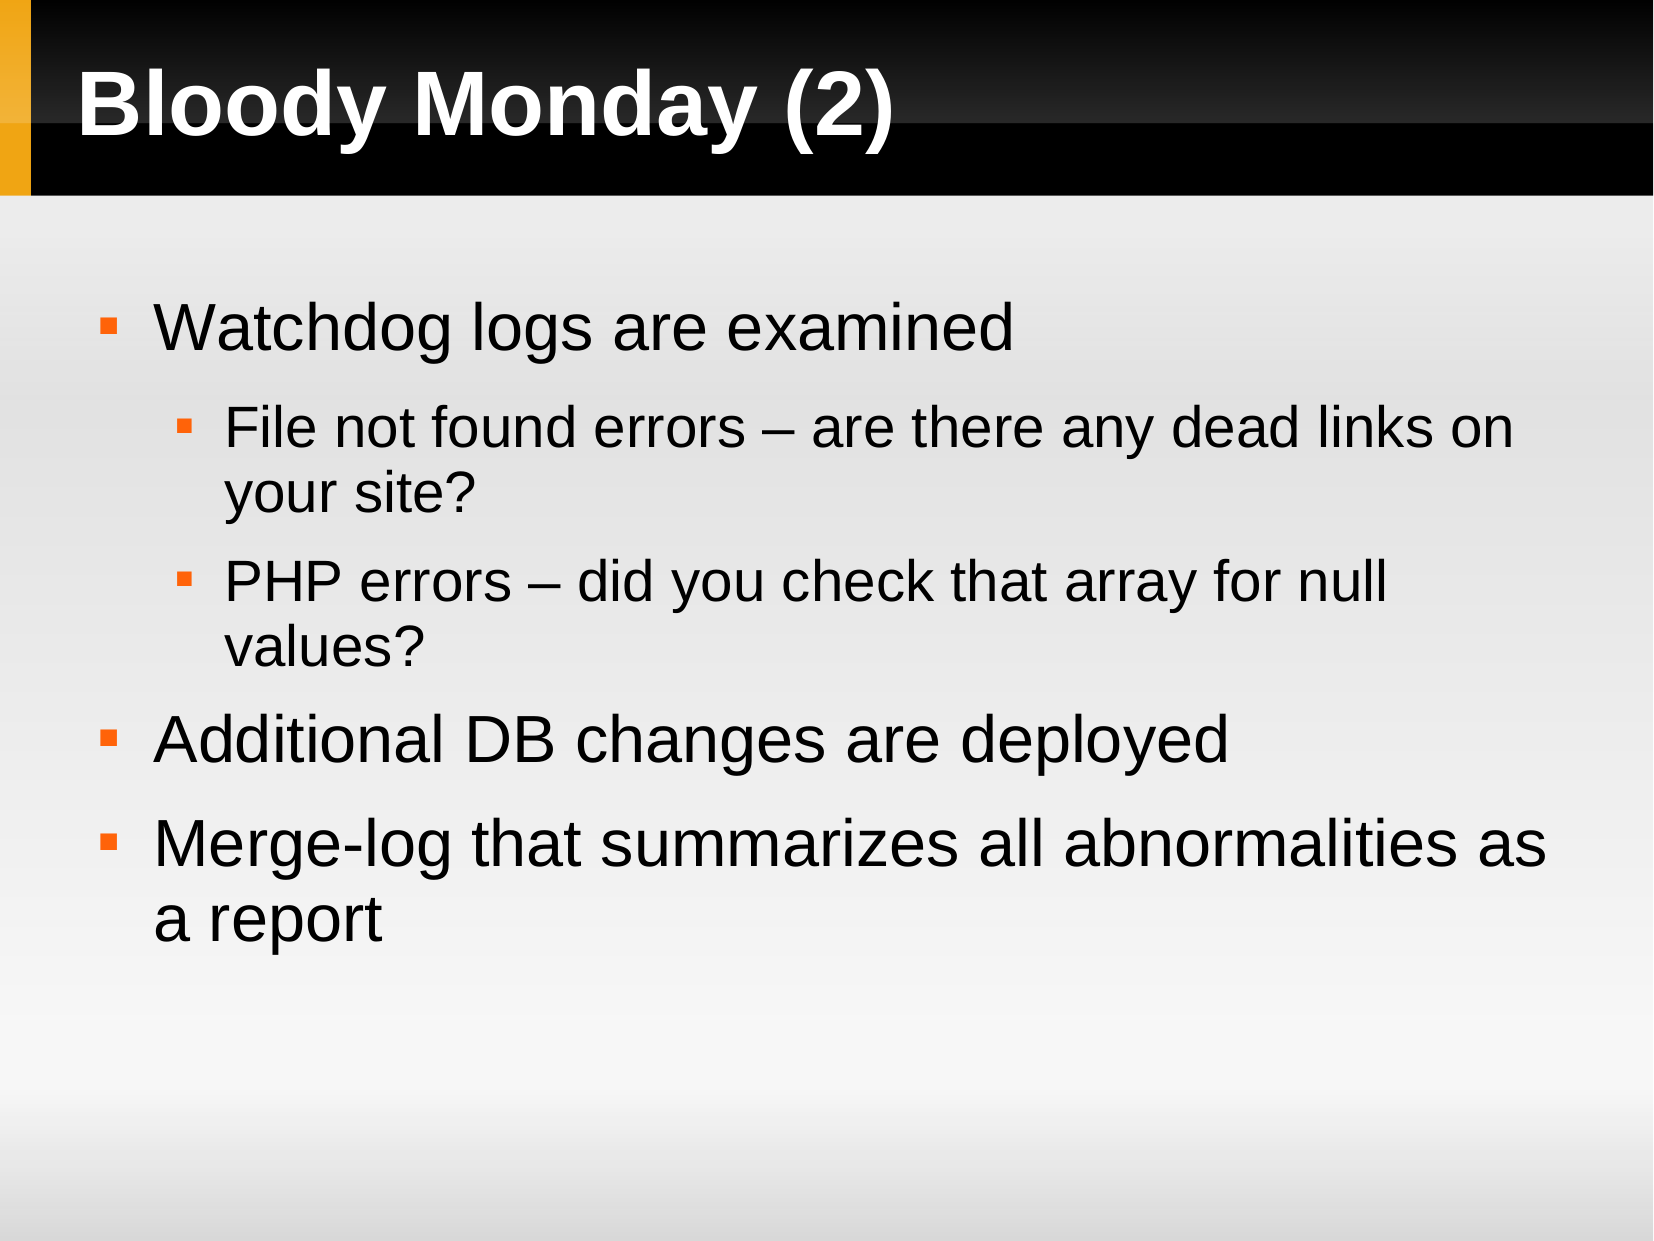

# Bloody Monday (2)
Watchdog logs are examined
File not found errors – are there any dead links on your site?
PHP errors – did you check that array for null values?
Additional DB changes are deployed
Merge-log that summarizes all abnormalities as a report